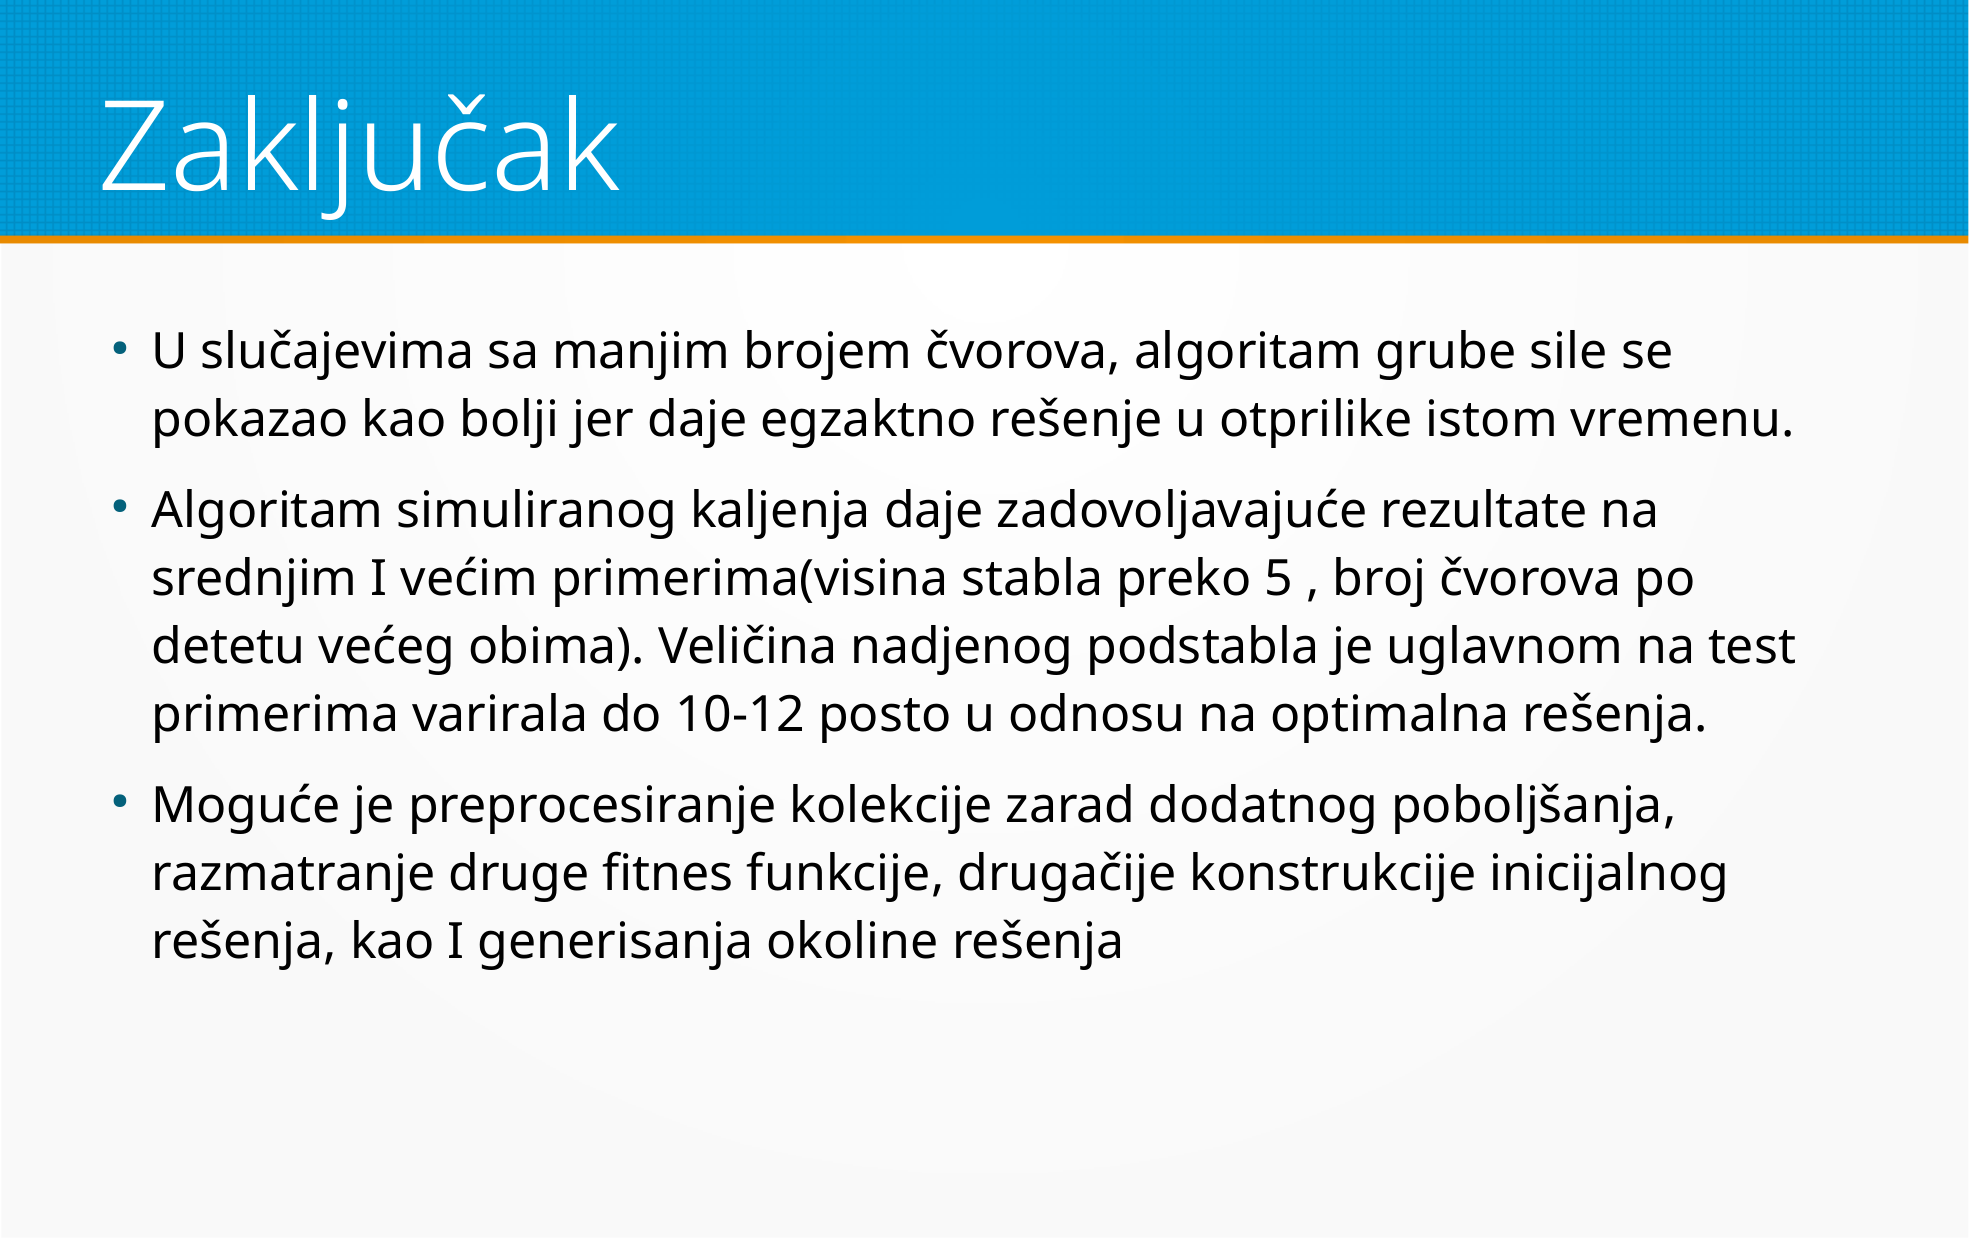

# Zaključak
U slučajevima sa manjim brojem čvorova, algoritam grube sile se pokazao kao bolji jer daje egzaktno rešenje u otprilike istom vremenu.
Algoritam simuliranog kaljenja daje zadovoljavajuće rezultate na srednjim I većim primerima(visina stabla preko 5 , broj čvorova po detetu većeg obima). Veličina nadjenog podstabla je uglavnom na test primerima varirala do 10-12 posto u odnosu na optimalna rešenja.
Moguće je preprocesiranje kolekcije zarad dodatnog poboljšanja, razmatranje druge fitnes funkcije, drugačije konstrukcije inicijalnog rešenja, kao I generisanja okoline rešenja